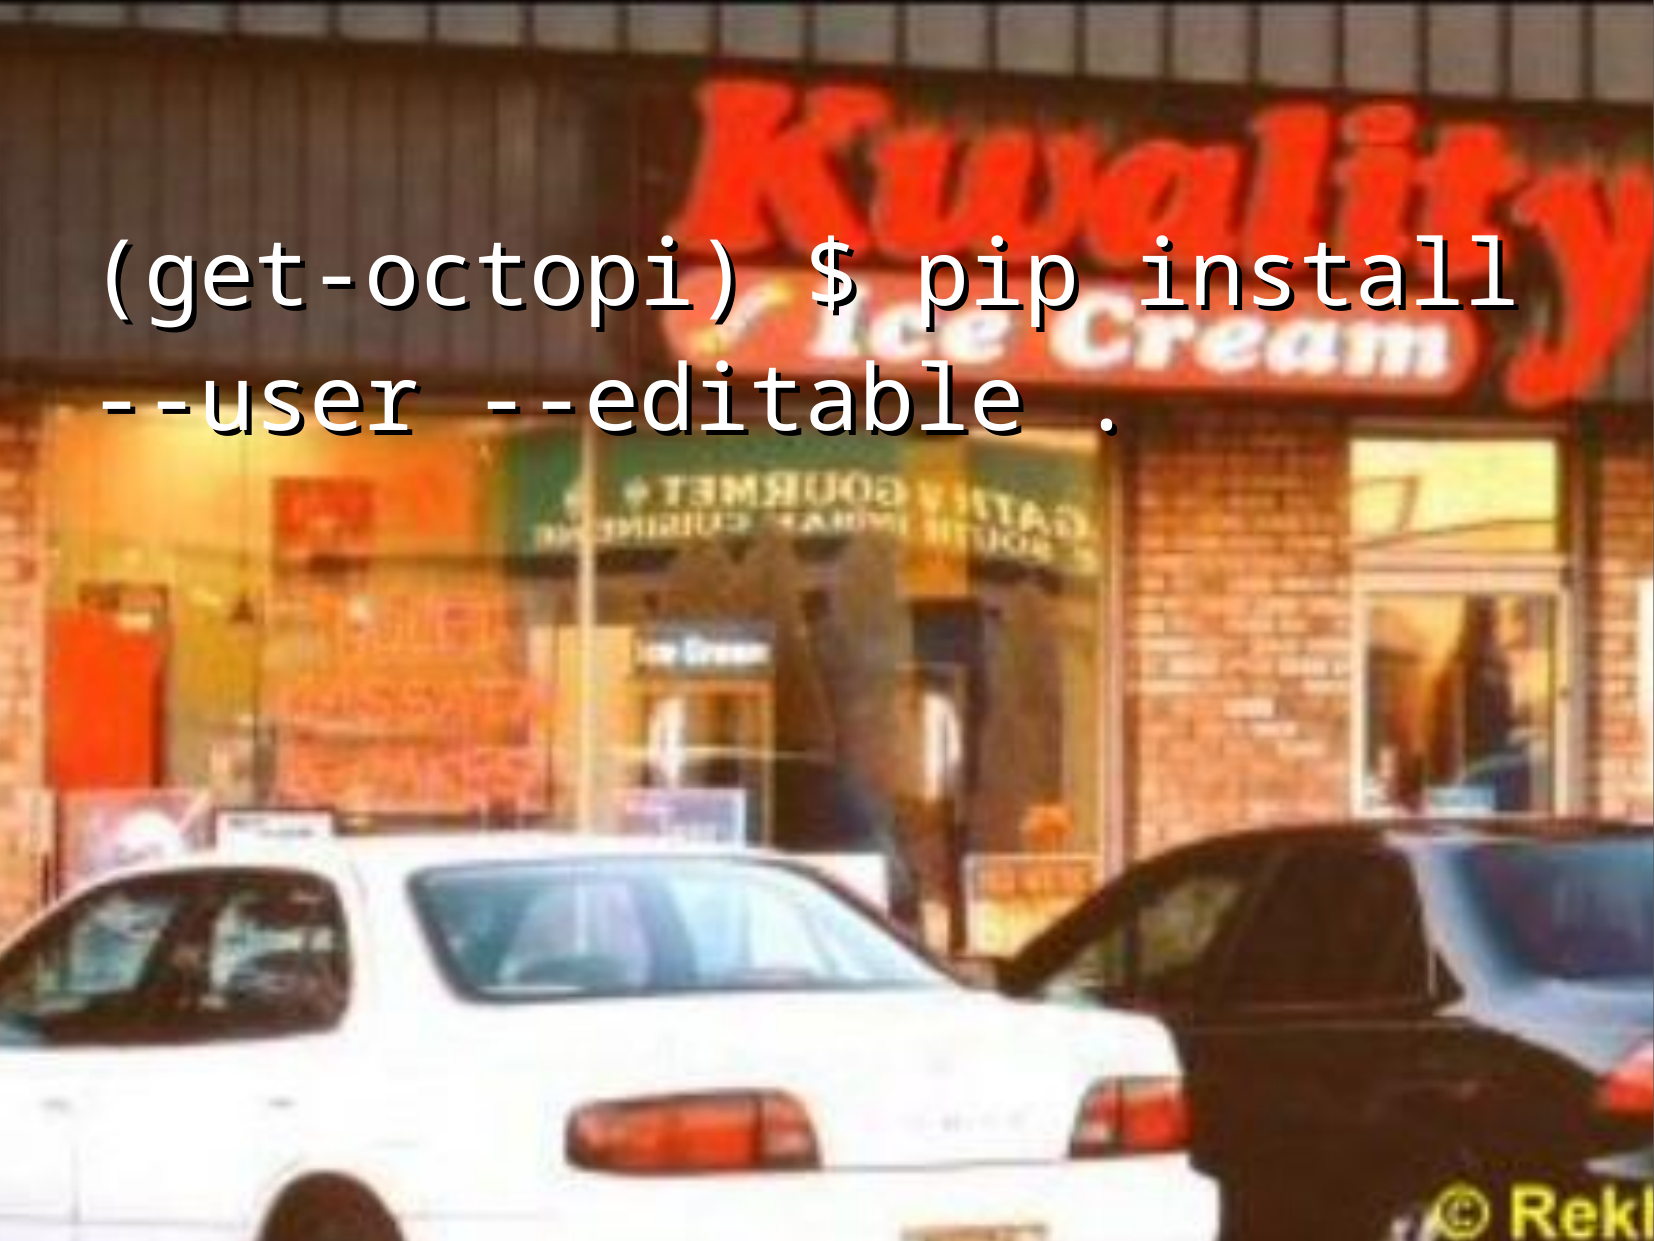

(get-octopi) $ pip install --user --editable .